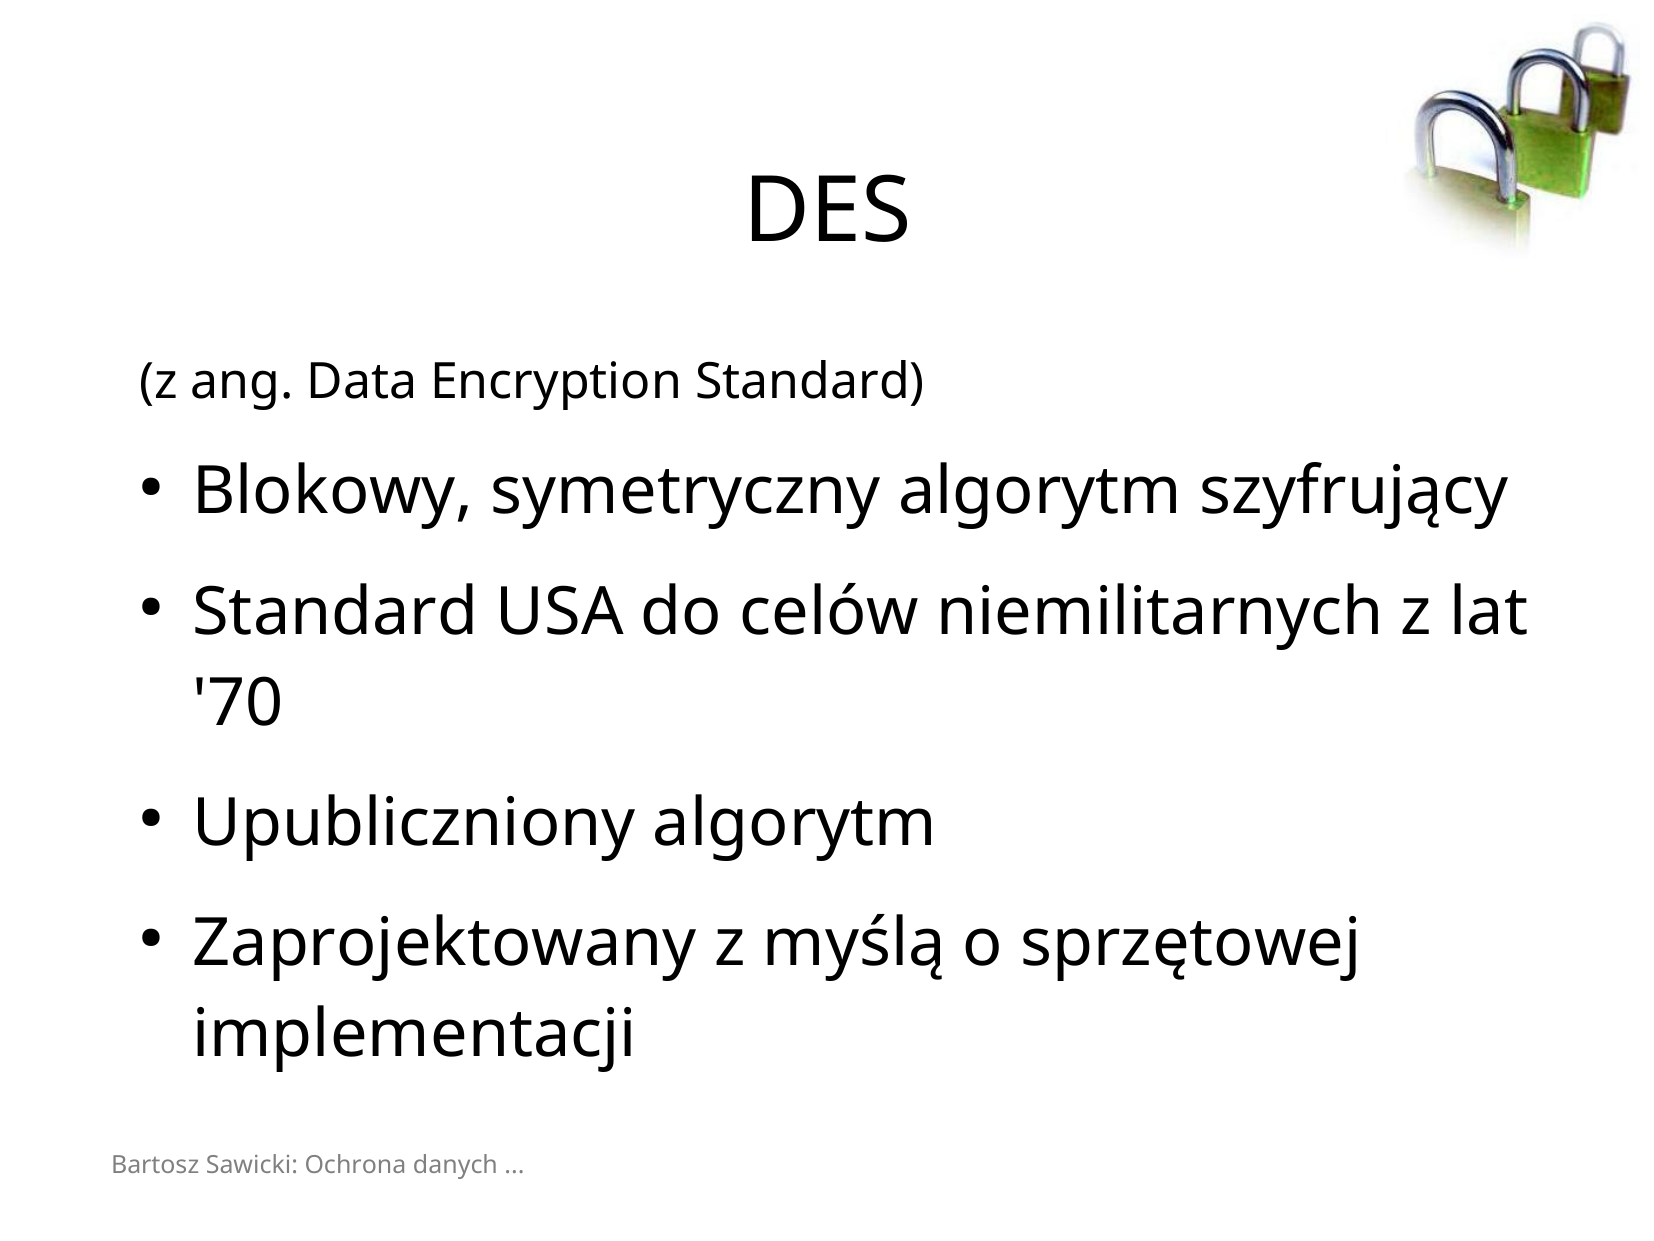

# DES
(z ang. Data Encryption Standard)
Blokowy, symetryczny algorytm szyfrujący
Standard USA do celów niemilitarnych z lat '70
Upubliczniony algorytm
Zaprojektowany z myślą o sprzętowej implementacji